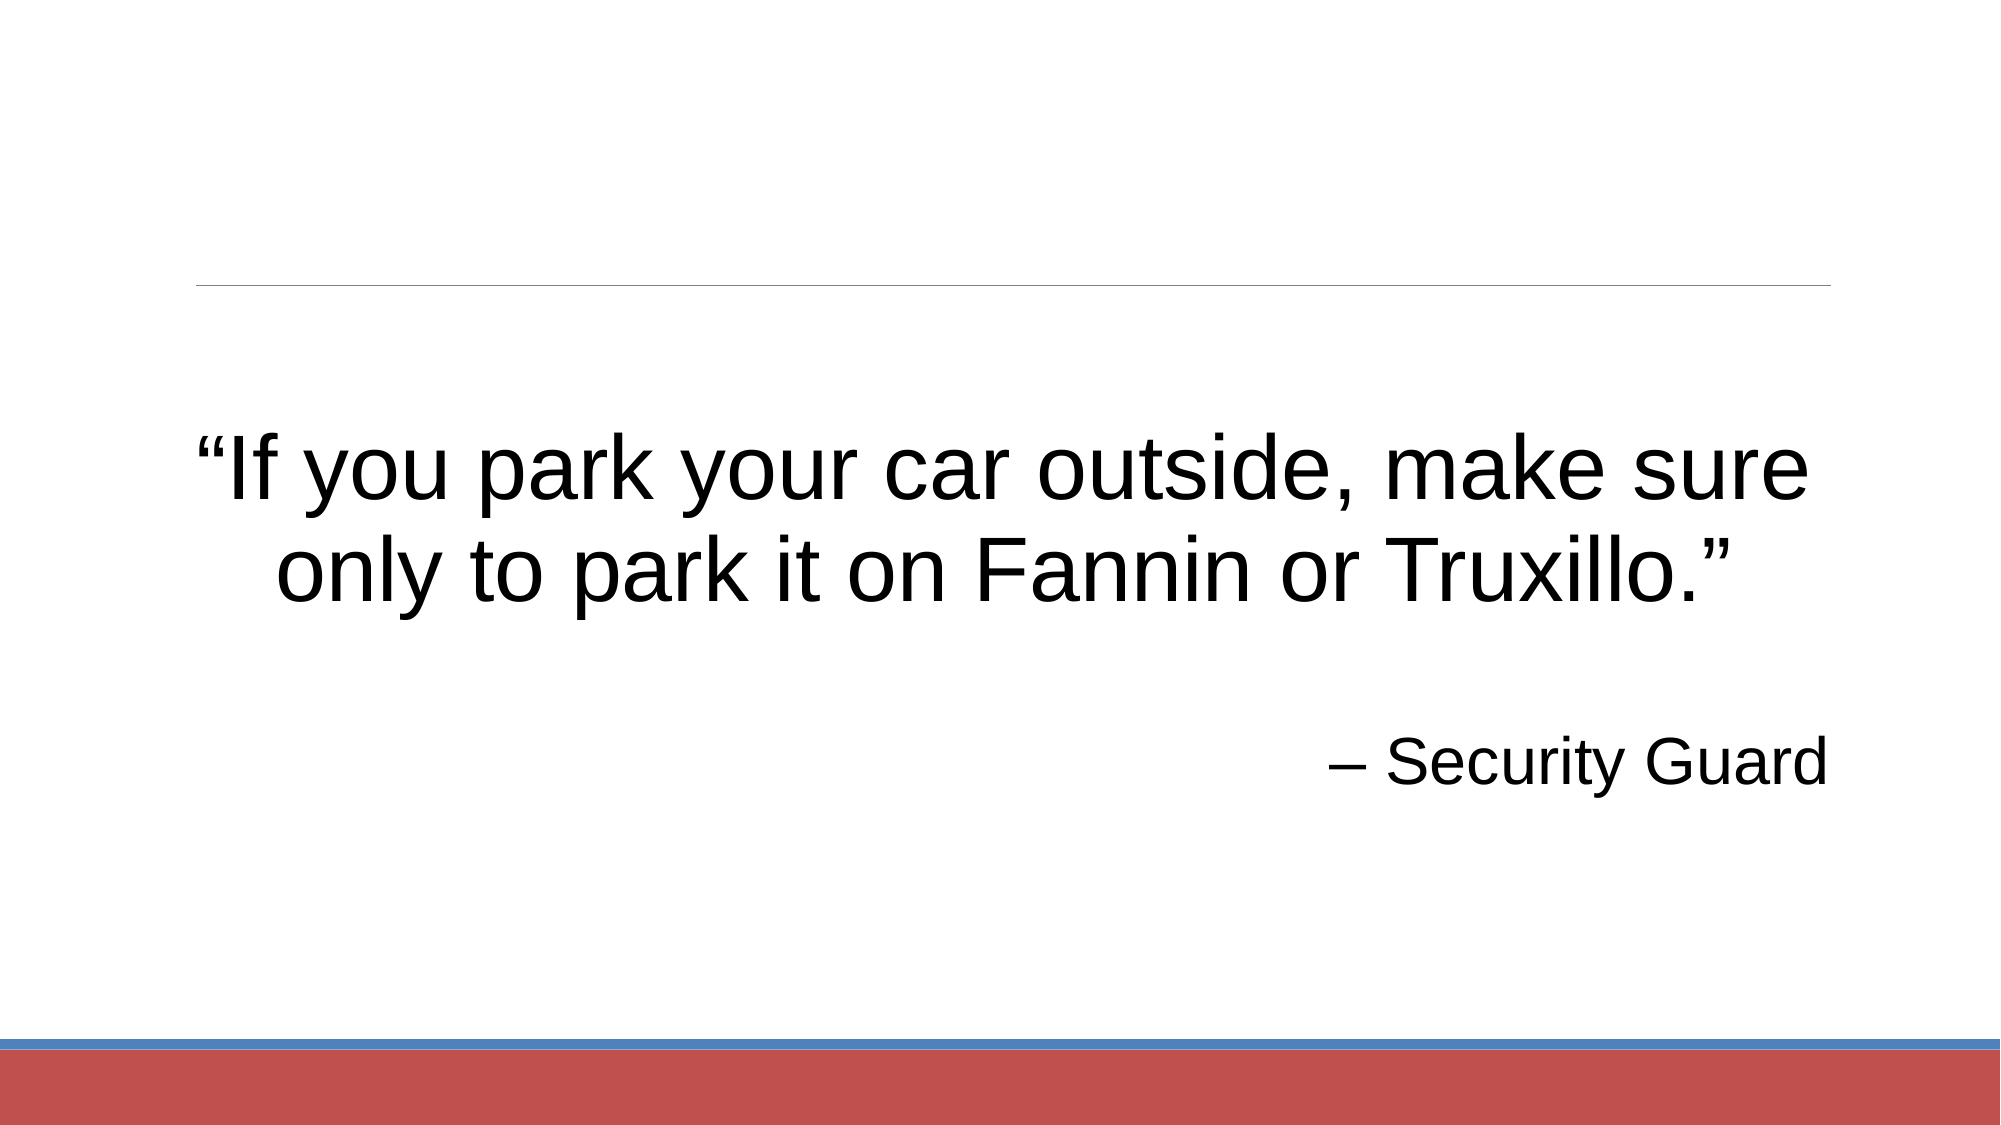

# “If you park your car outside, make sure only to park it on Fannin or Truxillo.”
– Security Guard